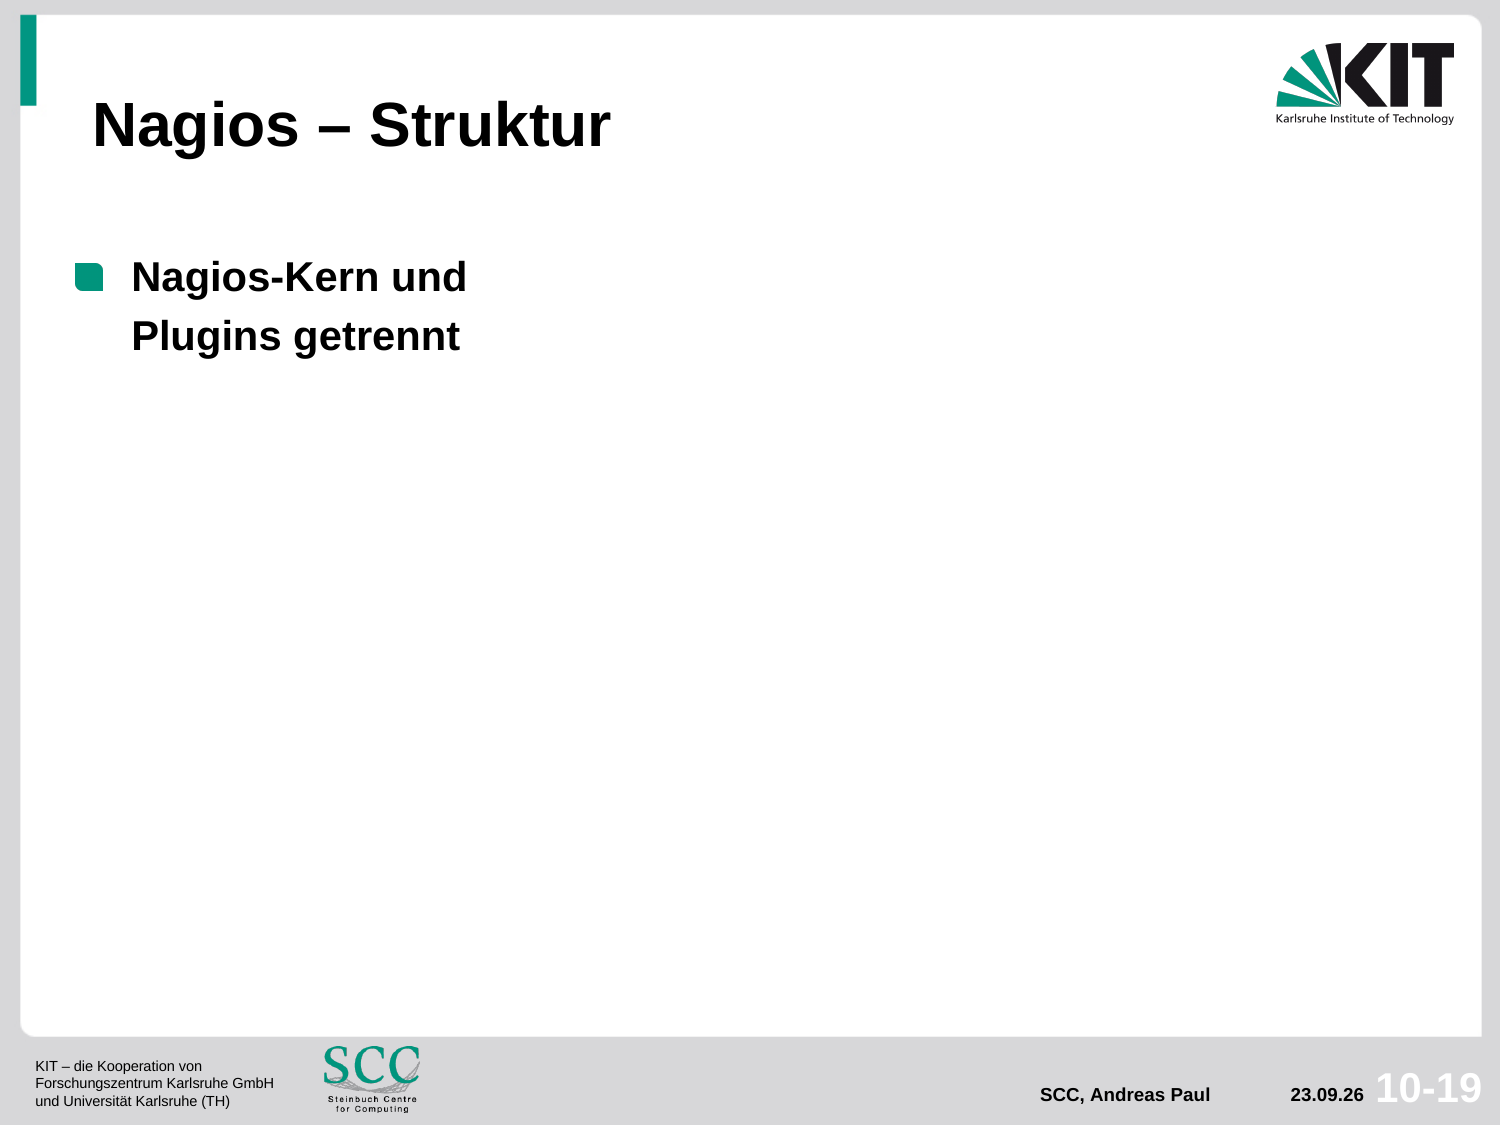

# Nagios – Struktur
Nagios-Kern und
Plugins getrennt
10
SCC, Andreas Paul